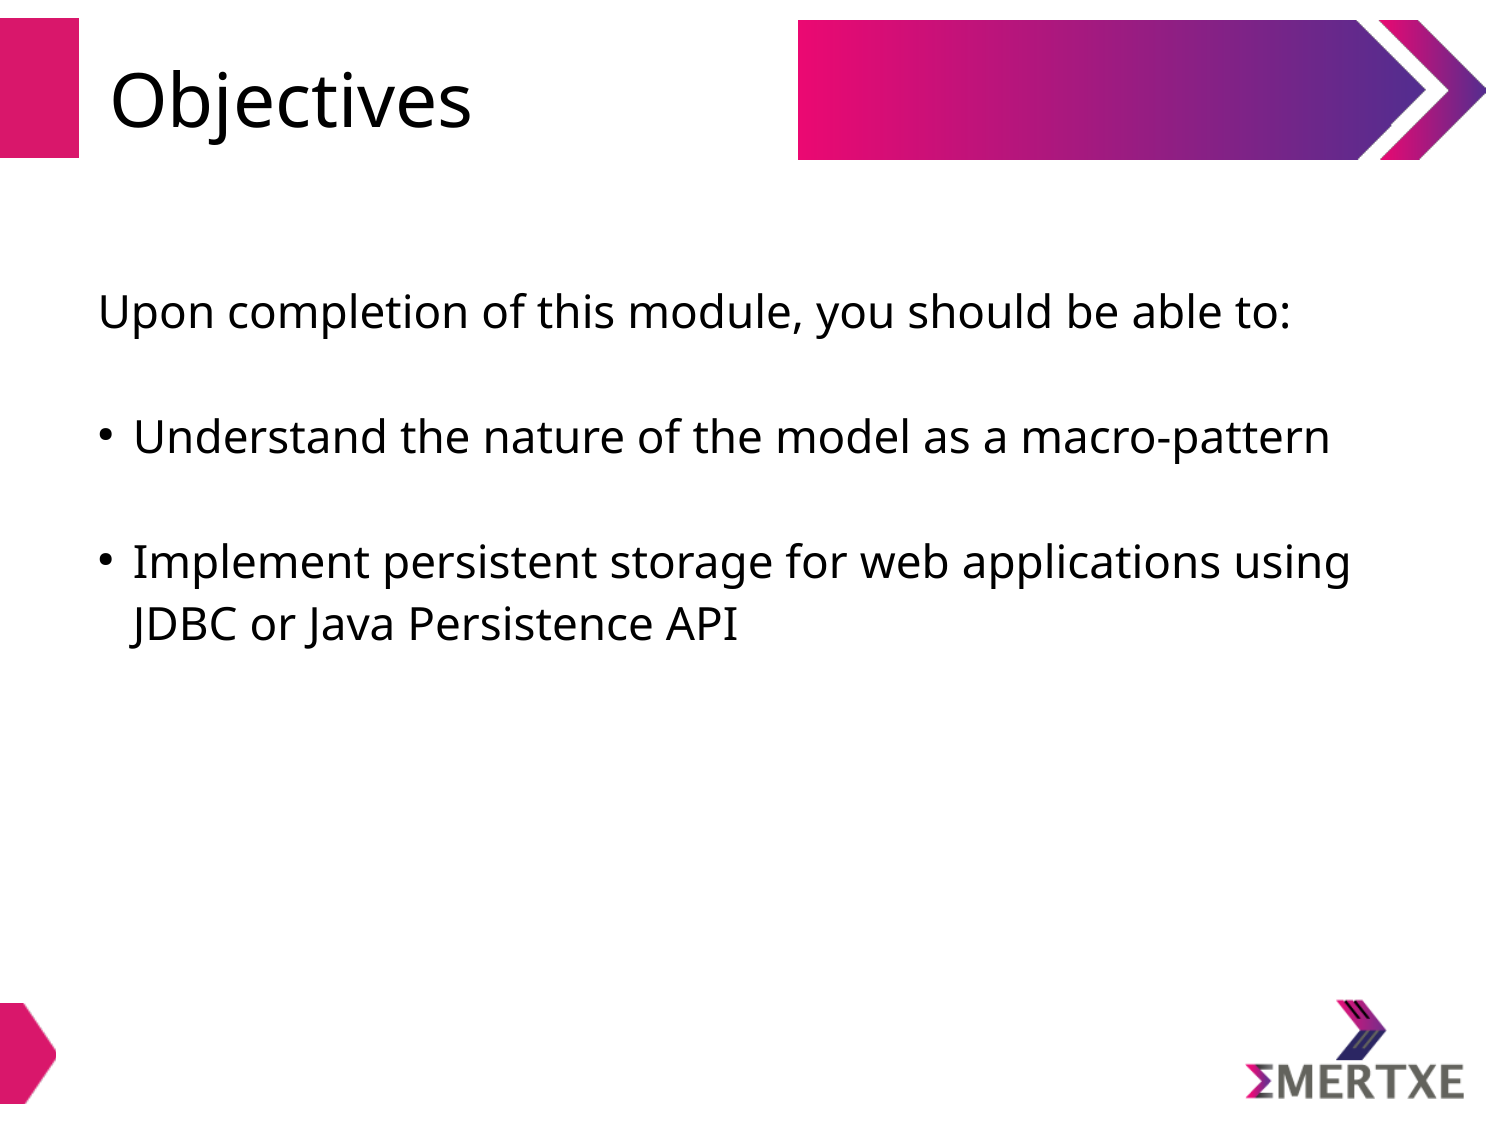

Objectives
Upon completion of this module, you should be able to:
Understand the nature of the model as a macro-pattern
Implement persistent storage for web applications using JDBC or Java Persistence API